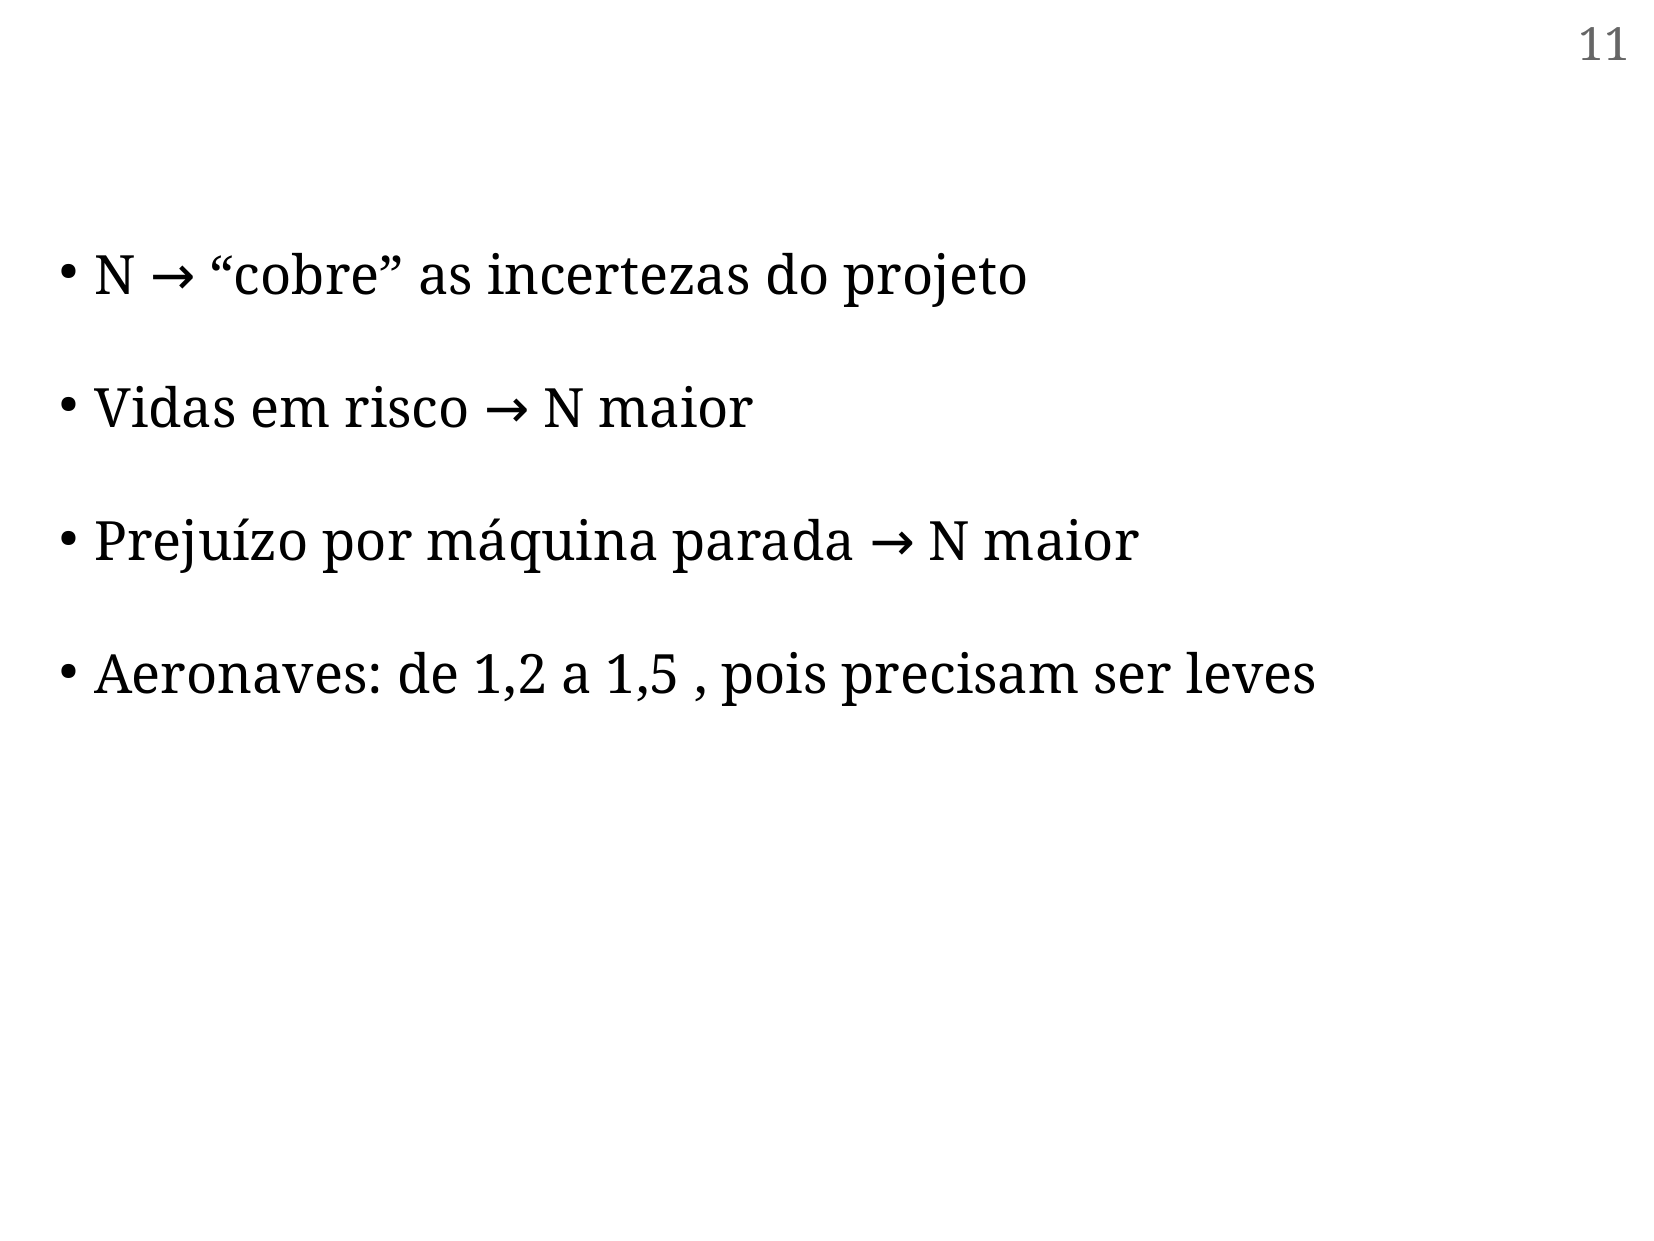

11
#
N → “cobre” as incertezas do projeto
Vidas em risco → N maior
Prejuízo por máquina parada → N maior
Aeronaves: de 1,2 a 1,5 , pois precisam ser leves